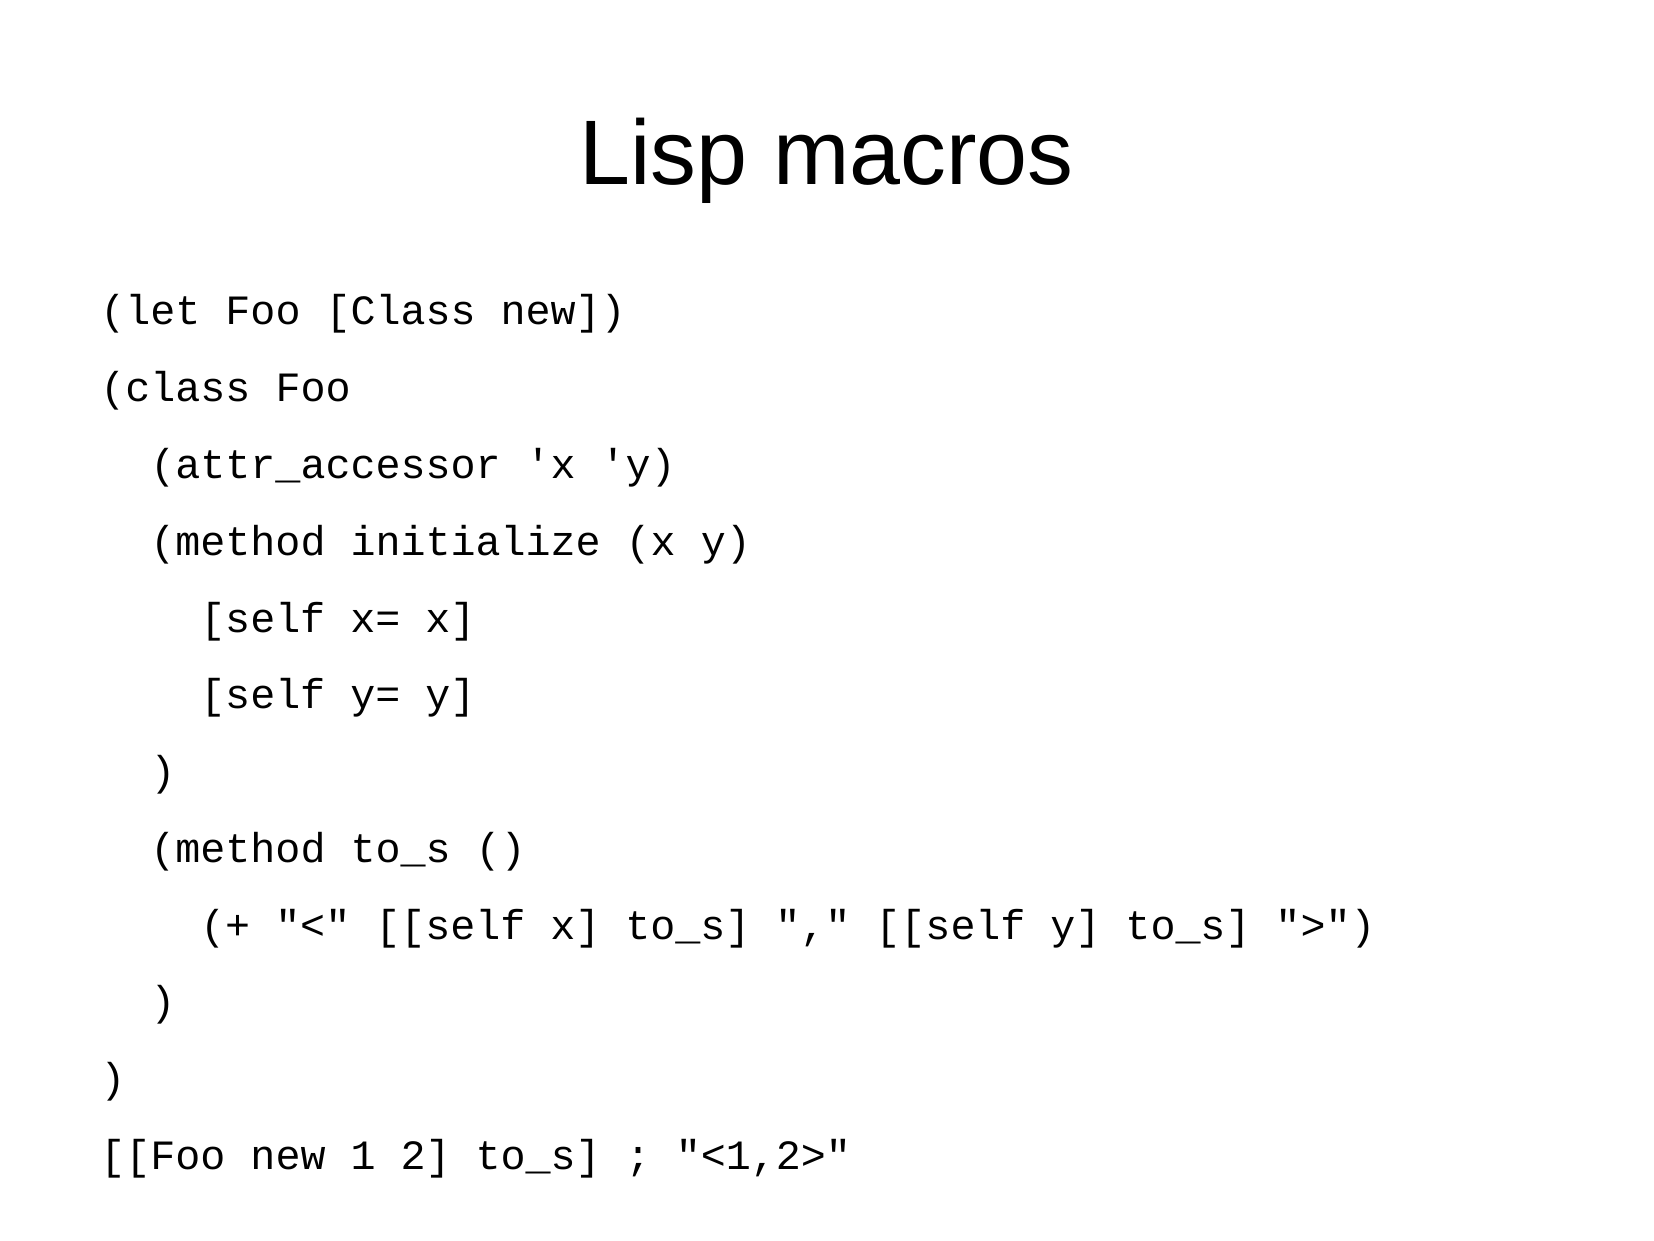

# Lisp macros
(let Foo [Class new])
(class Foo
 (attr_accessor 'x 'y)
 (method initialize (x y)
 [self x= x]
 [self y= y]
 )
 (method to_s ()
 (+ "<" [[self x] to_s] "," [[self y] to_s] ">")
 )
)
[[Foo new 1 2] to_s] ; "<1,2>"